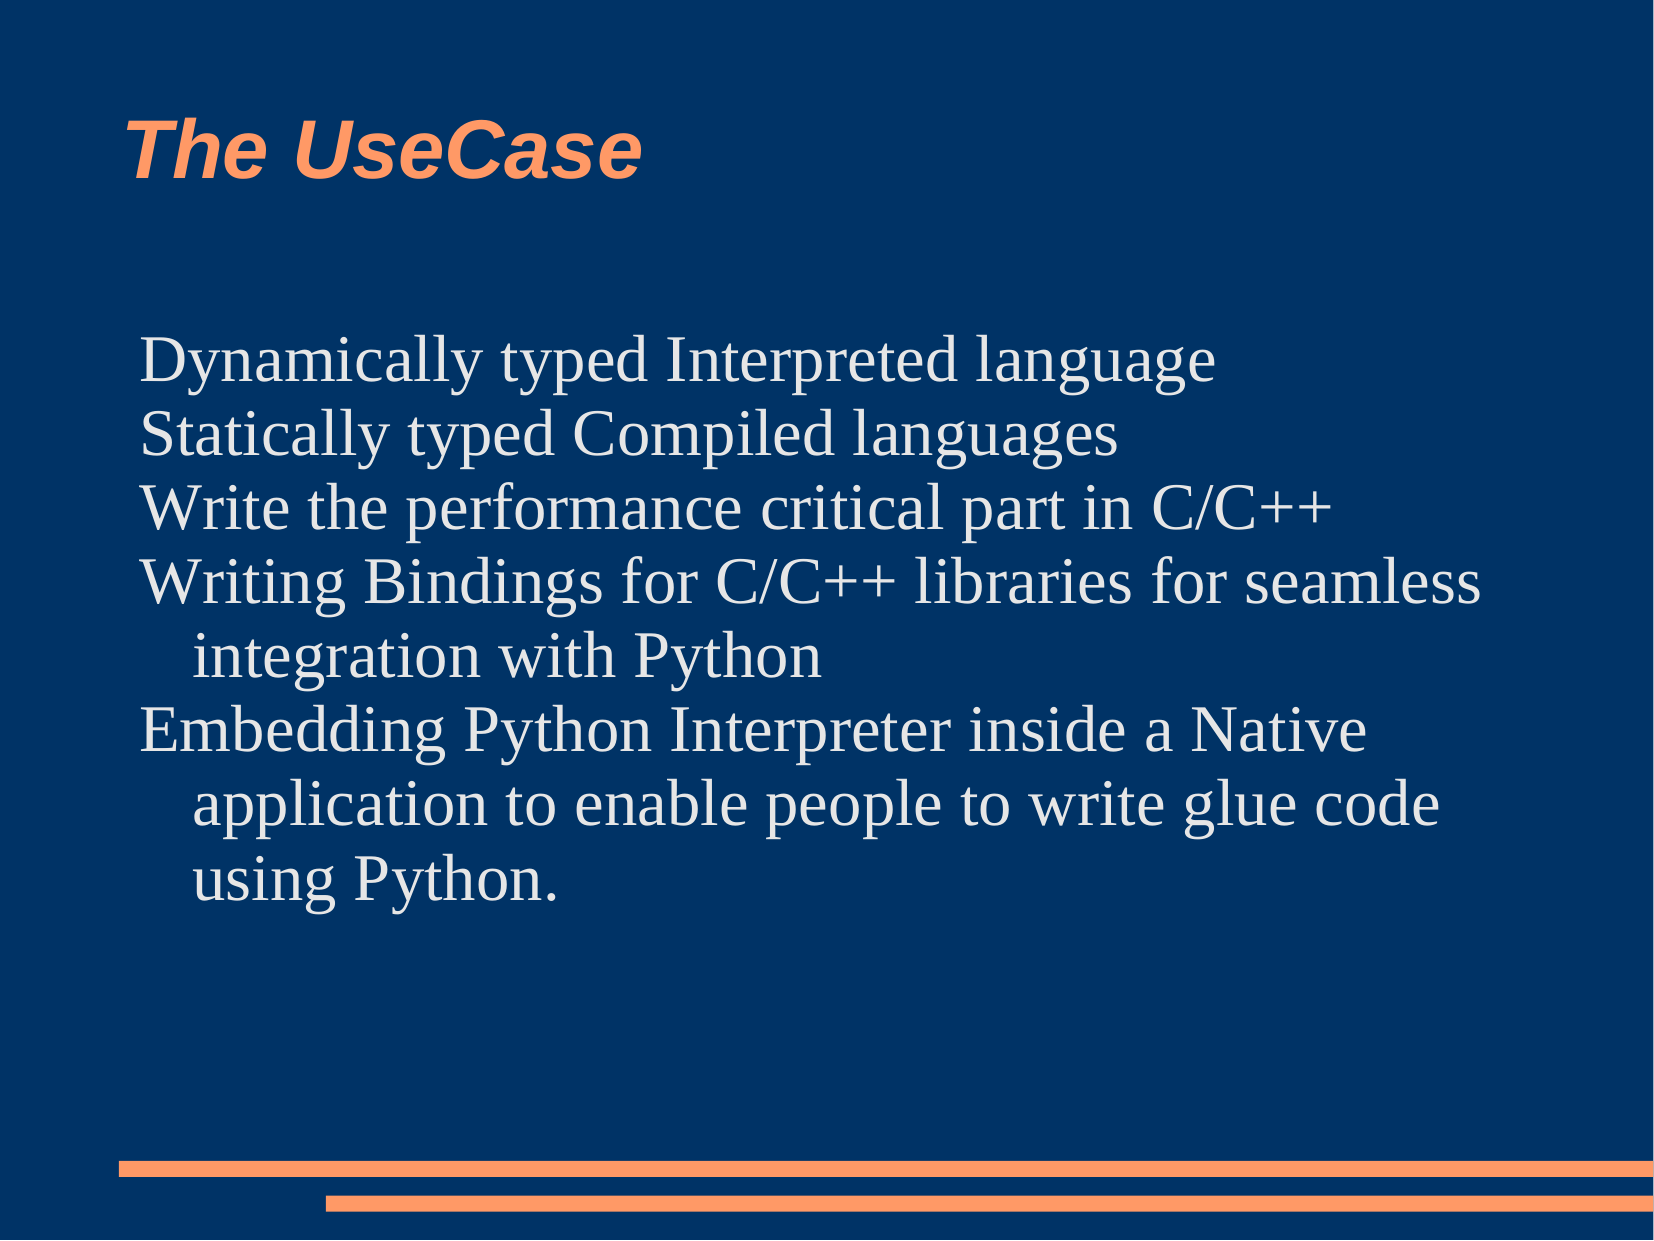

# The UseCase
Dynamically typed Interpreted language
Statically typed Compiled languages
Write the performance critical part in C/C++
Writing Bindings for C/C++ libraries for seamless integration with Python
Embedding Python Interpreter inside a Native application to enable people to write glue code using Python.